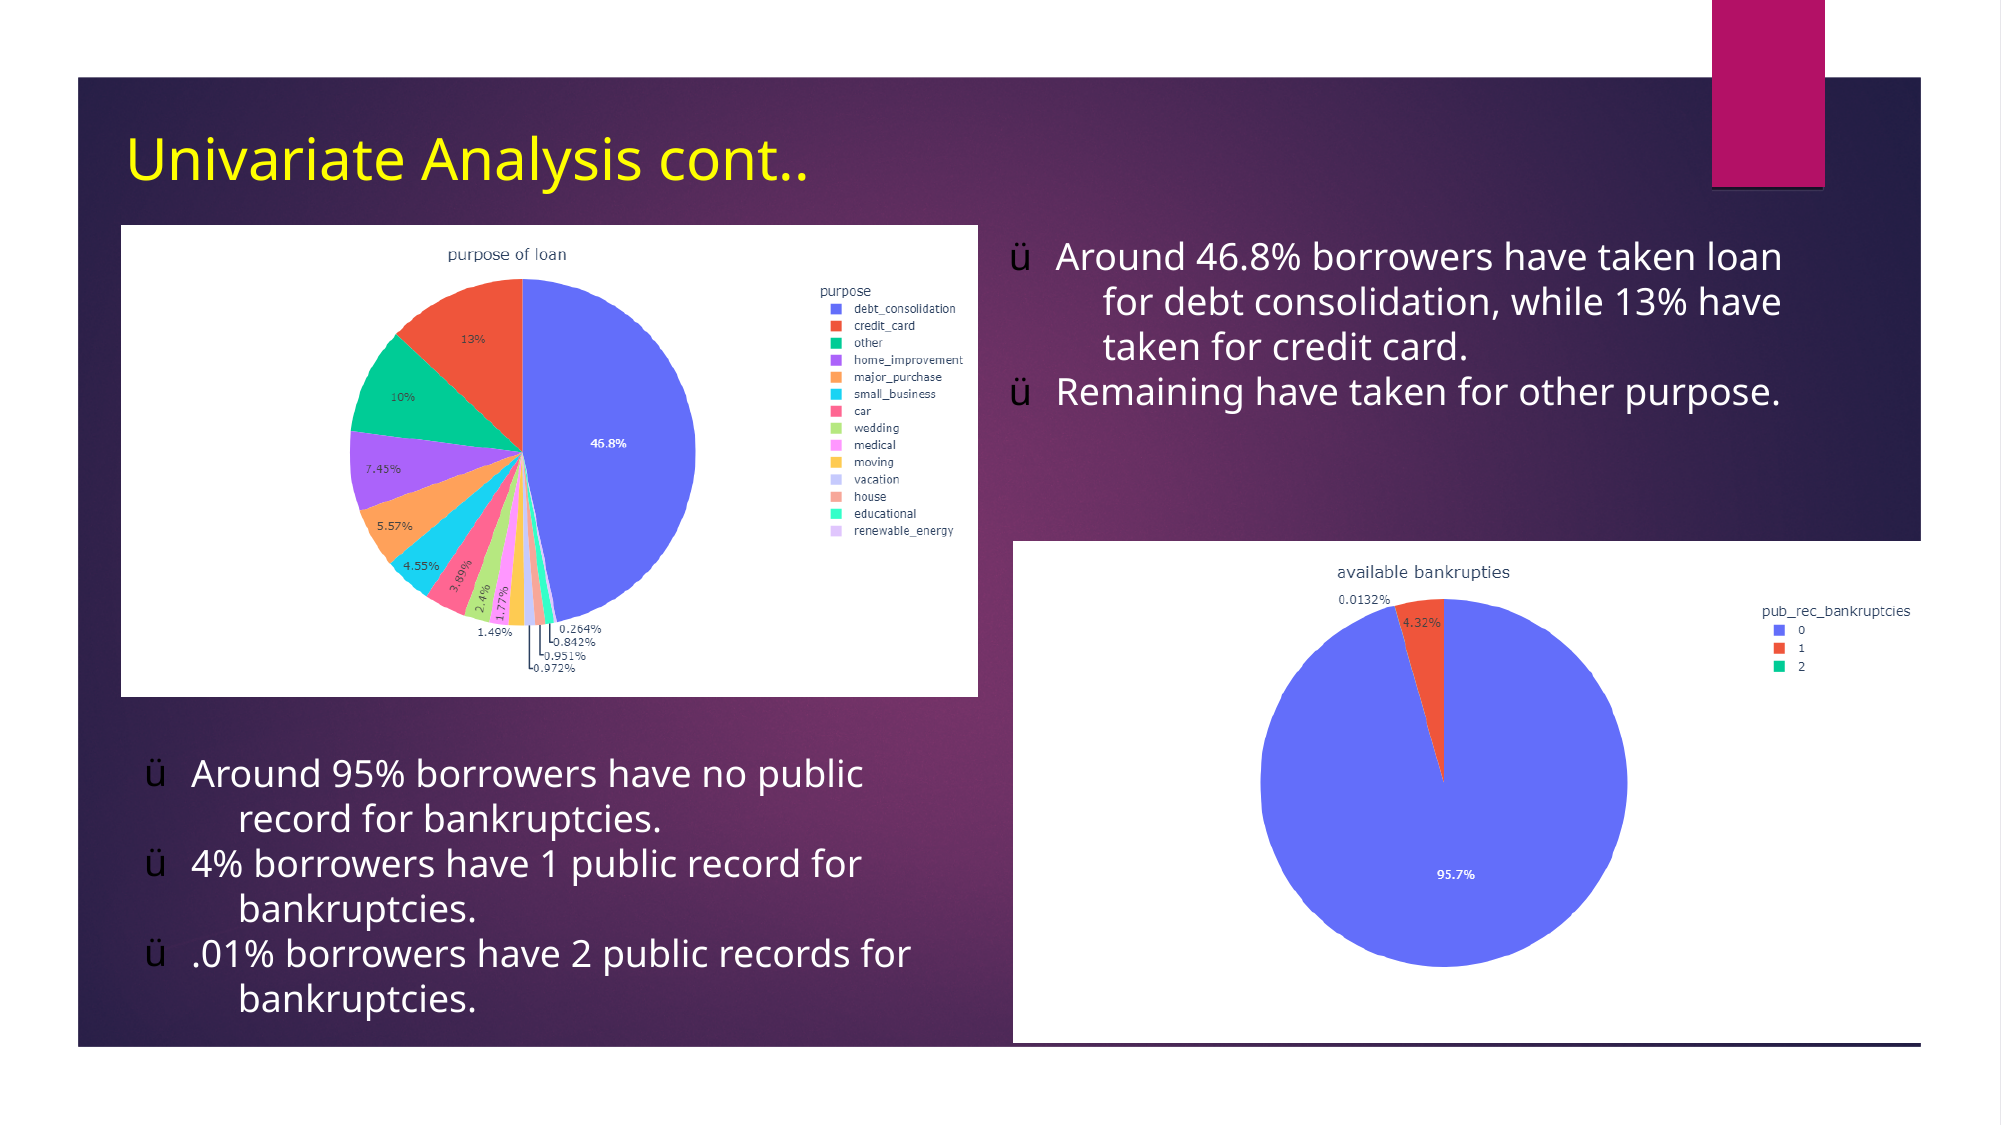

# Univariate Analysis cont..
Around 46.8% borrowers have taken loan for debt consolidation, while 13% have taken for credit card.
Remaining have taken for other purpose.
Around 95% borrowers have no public record for bankruptcies.
4% borrowers have 1 public record for bankruptcies.
.01% borrowers have 2 public records for bankruptcies.